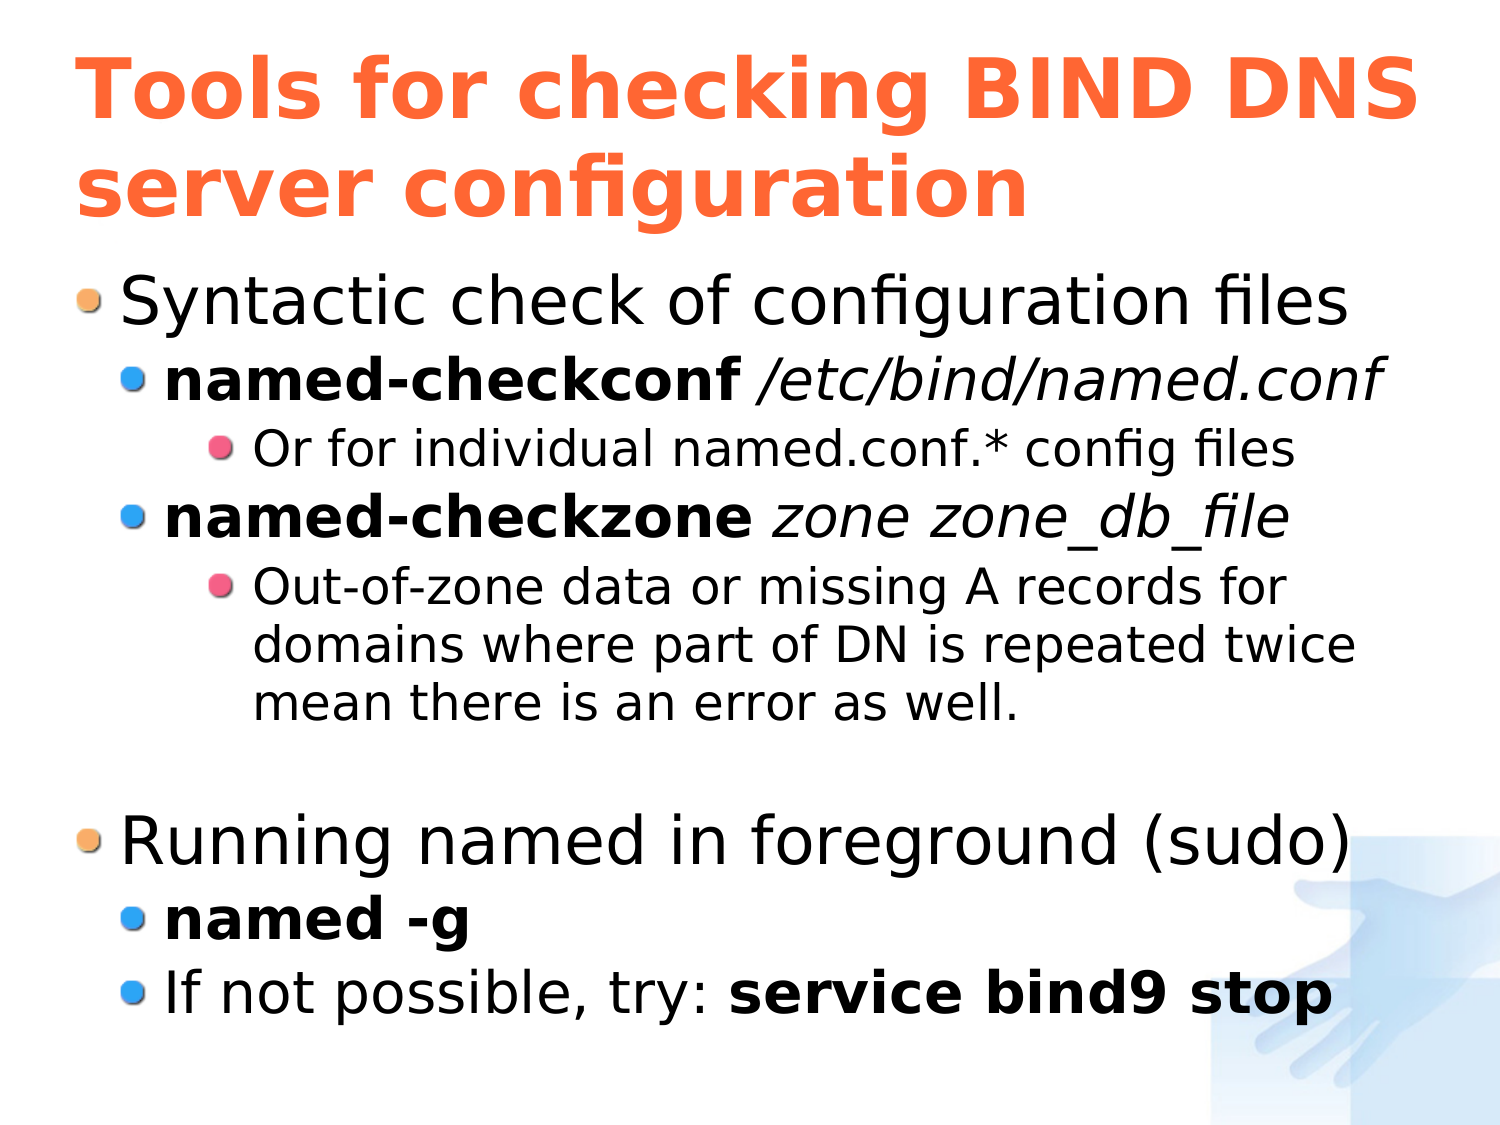

# Tools for checking BIND DNS server configuration
Syntactic check of configuration files
named-checkconf /etc/bind/named.conf
Or for individual named.conf.* config files
named-checkzone zone zone_db_file
Out-of-zone data or missing A records for domains where part of DN is repeated twice mean there is an error as well.
Running named in foreground (sudo)
named -g
If not possible, try: service bind9 stop